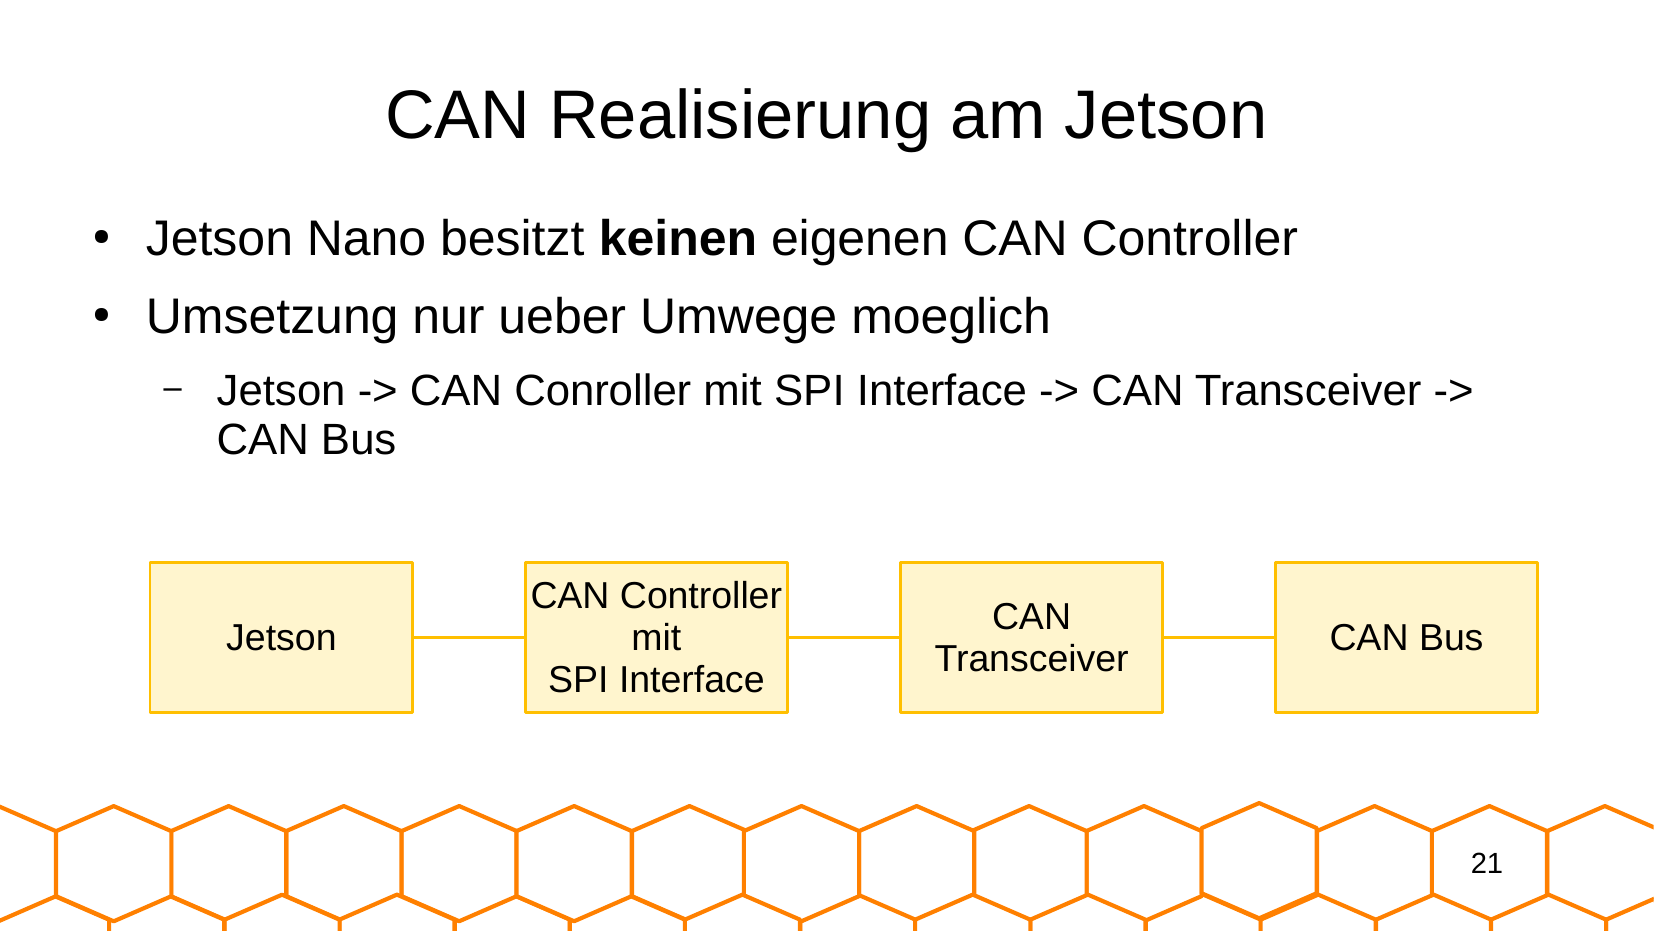

# CAN Realisierung am Jetson
Jetson Nano besitzt keinen eigenen CAN Controller
Umsetzung nur ueber Umwege moeglich
Jetson -> CAN Conroller mit SPI Interface -> CAN Transceiver -> CAN Bus
Jetson
CAN Controller
mit
SPI Interface
CAN
Transceiver
CAN Bus